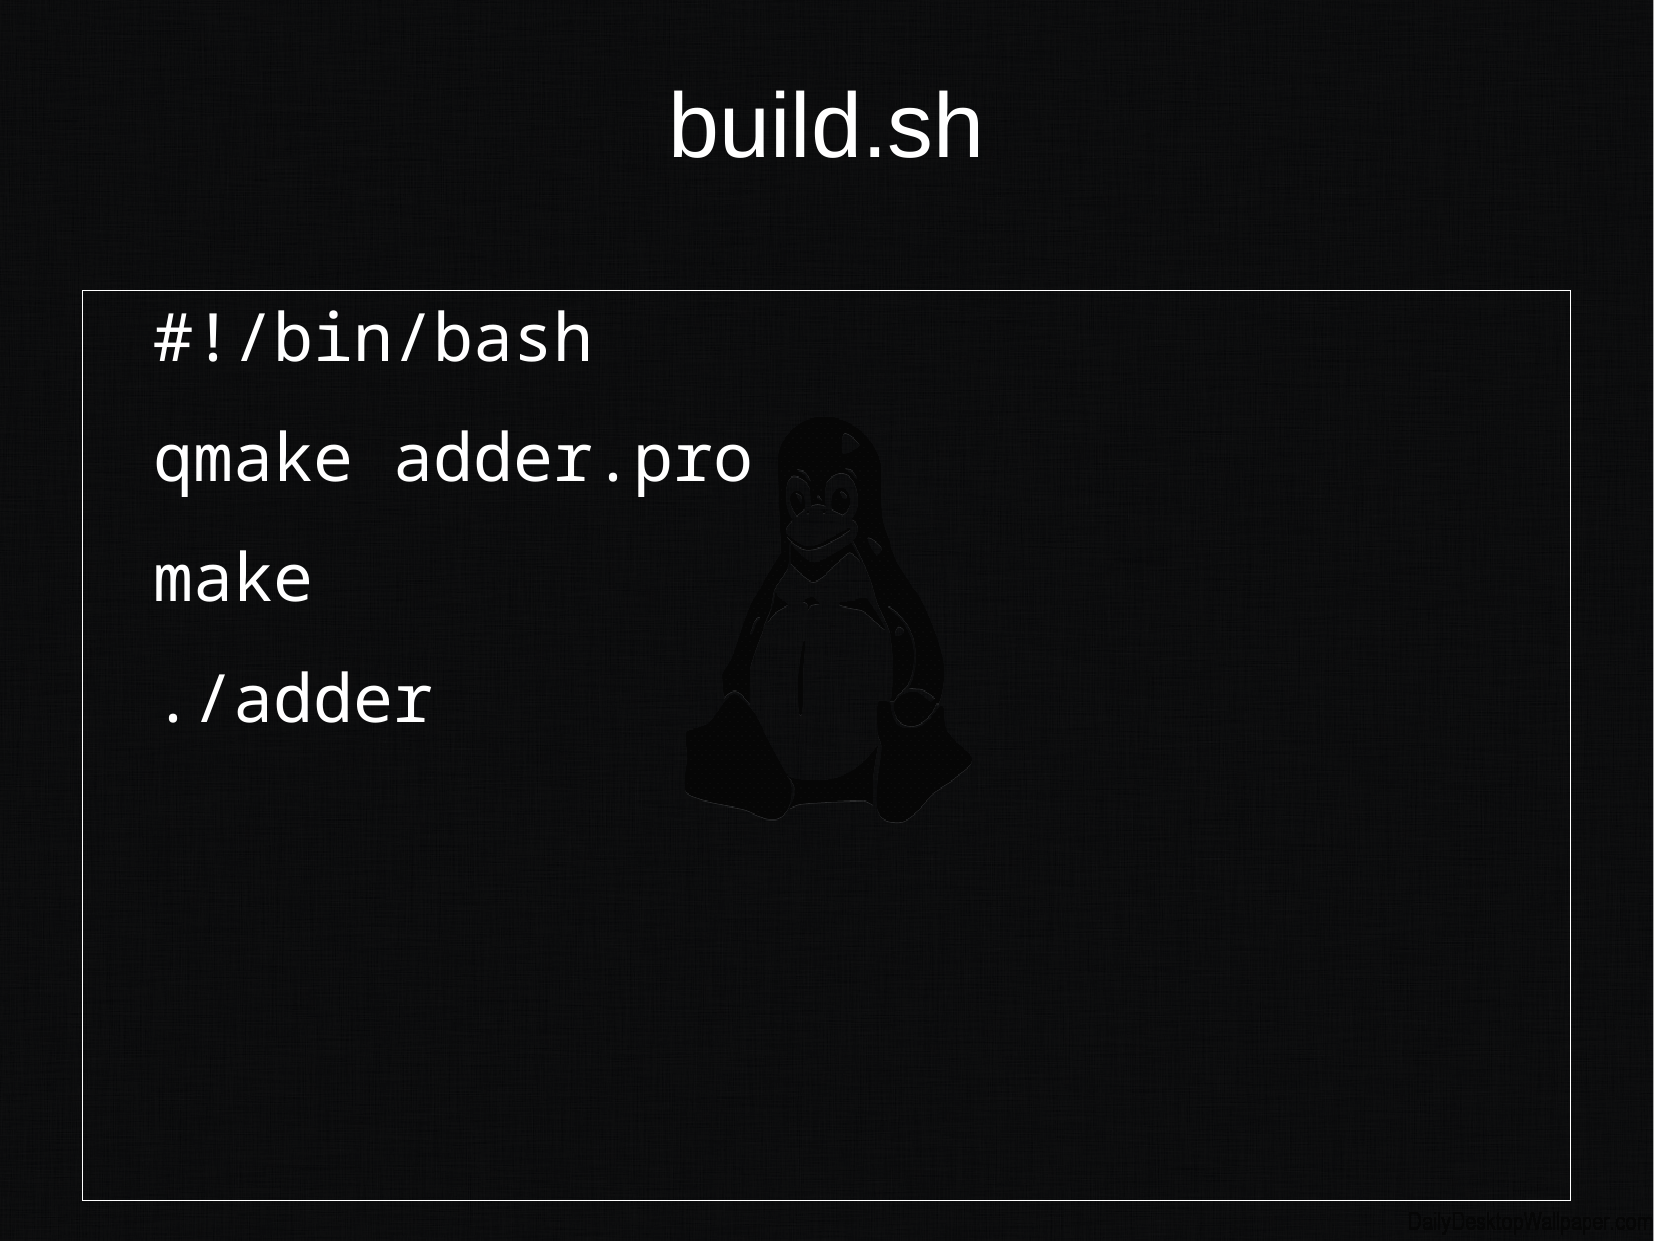

# build.sh
#!/bin/bash
qmake adder.pro
make
./adder